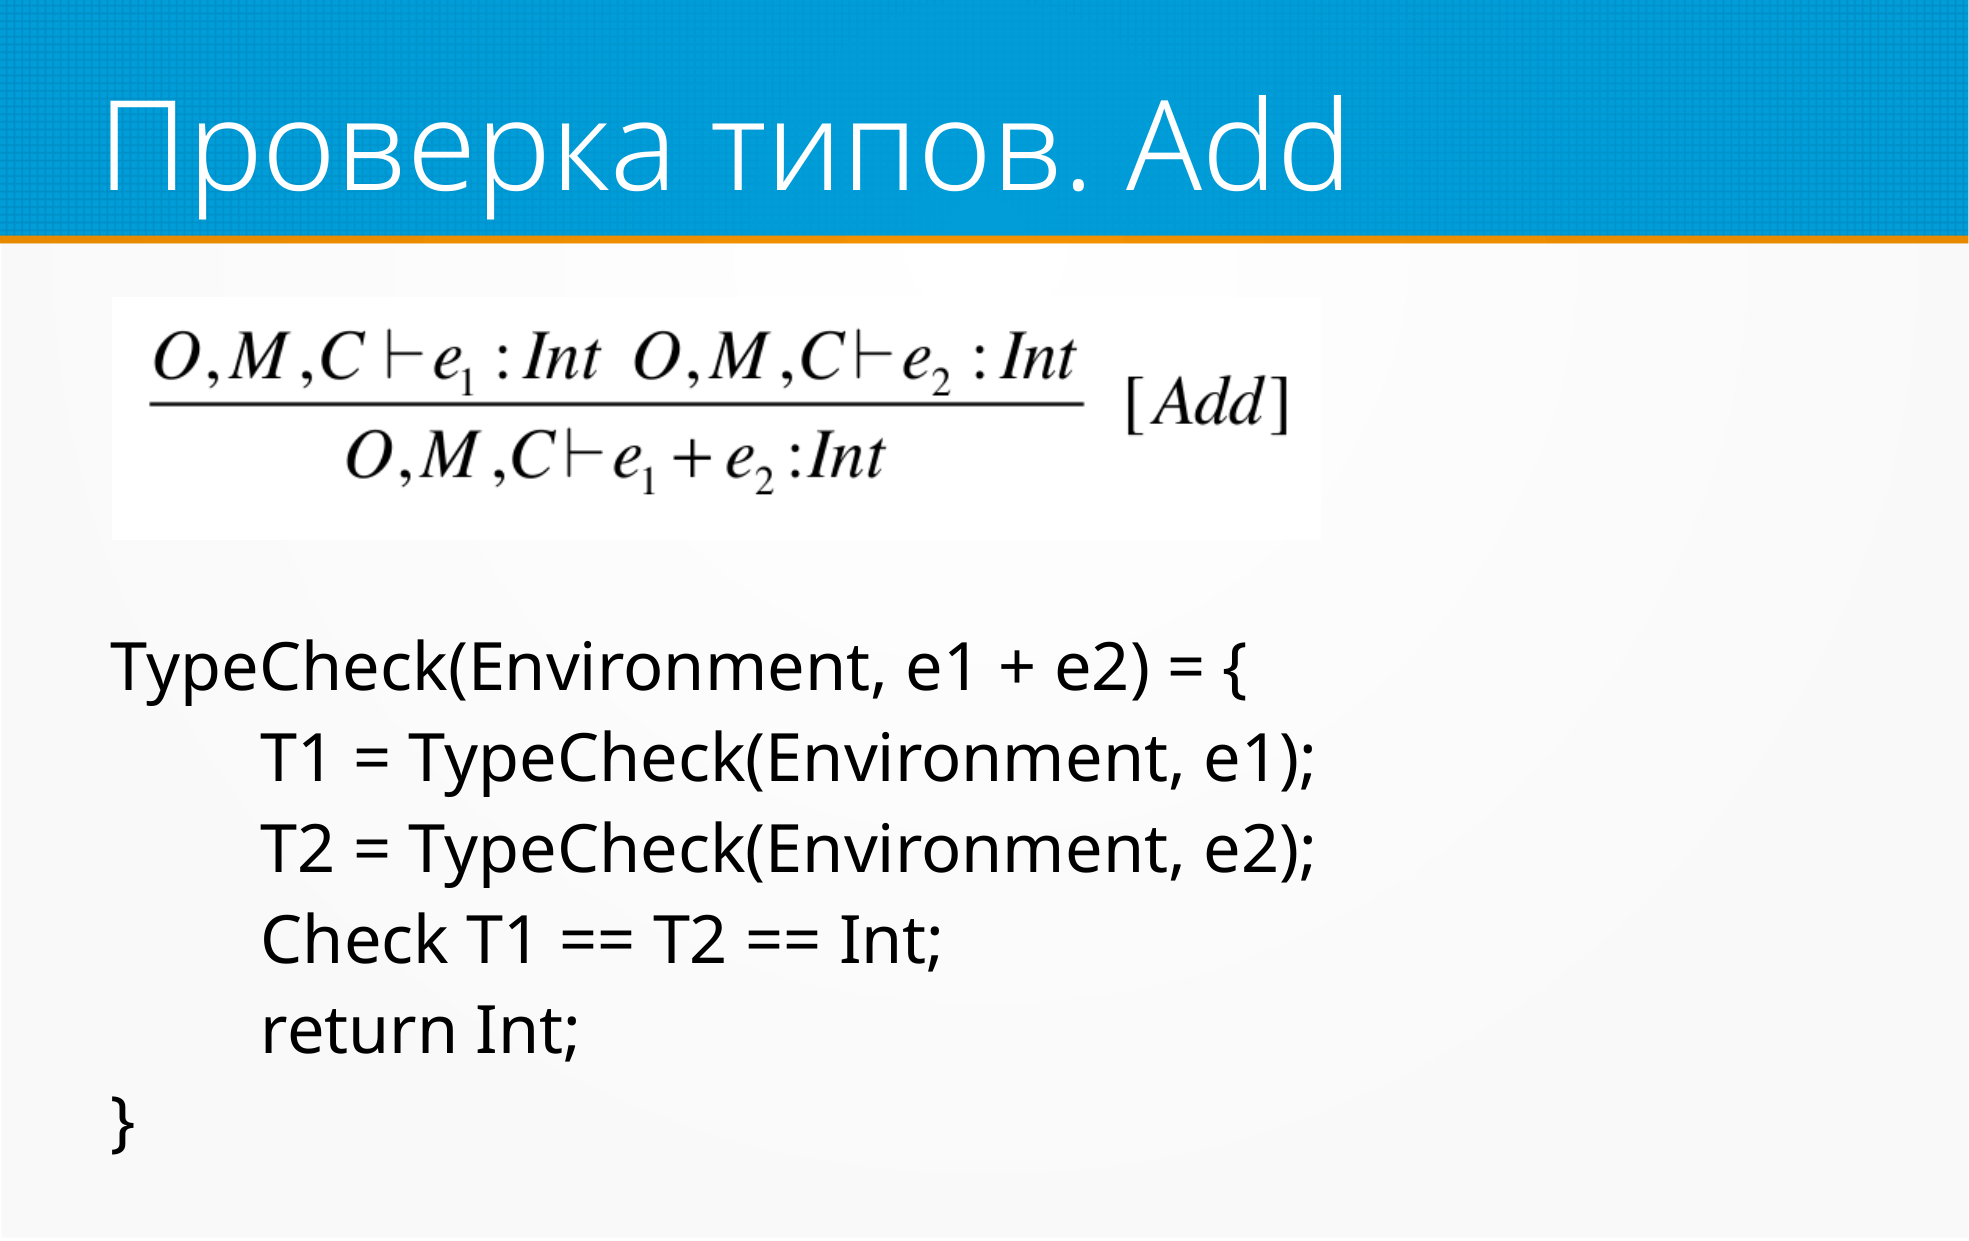

# Проверка типов. Add
TypeCheck(Environment, e1 + e2) = {
		T1 = TypeCheck(Environment, e1);
		T2 = TypeCheck(Environment, e2);
		Check T1 == T2 == Int;
		return Int;
}